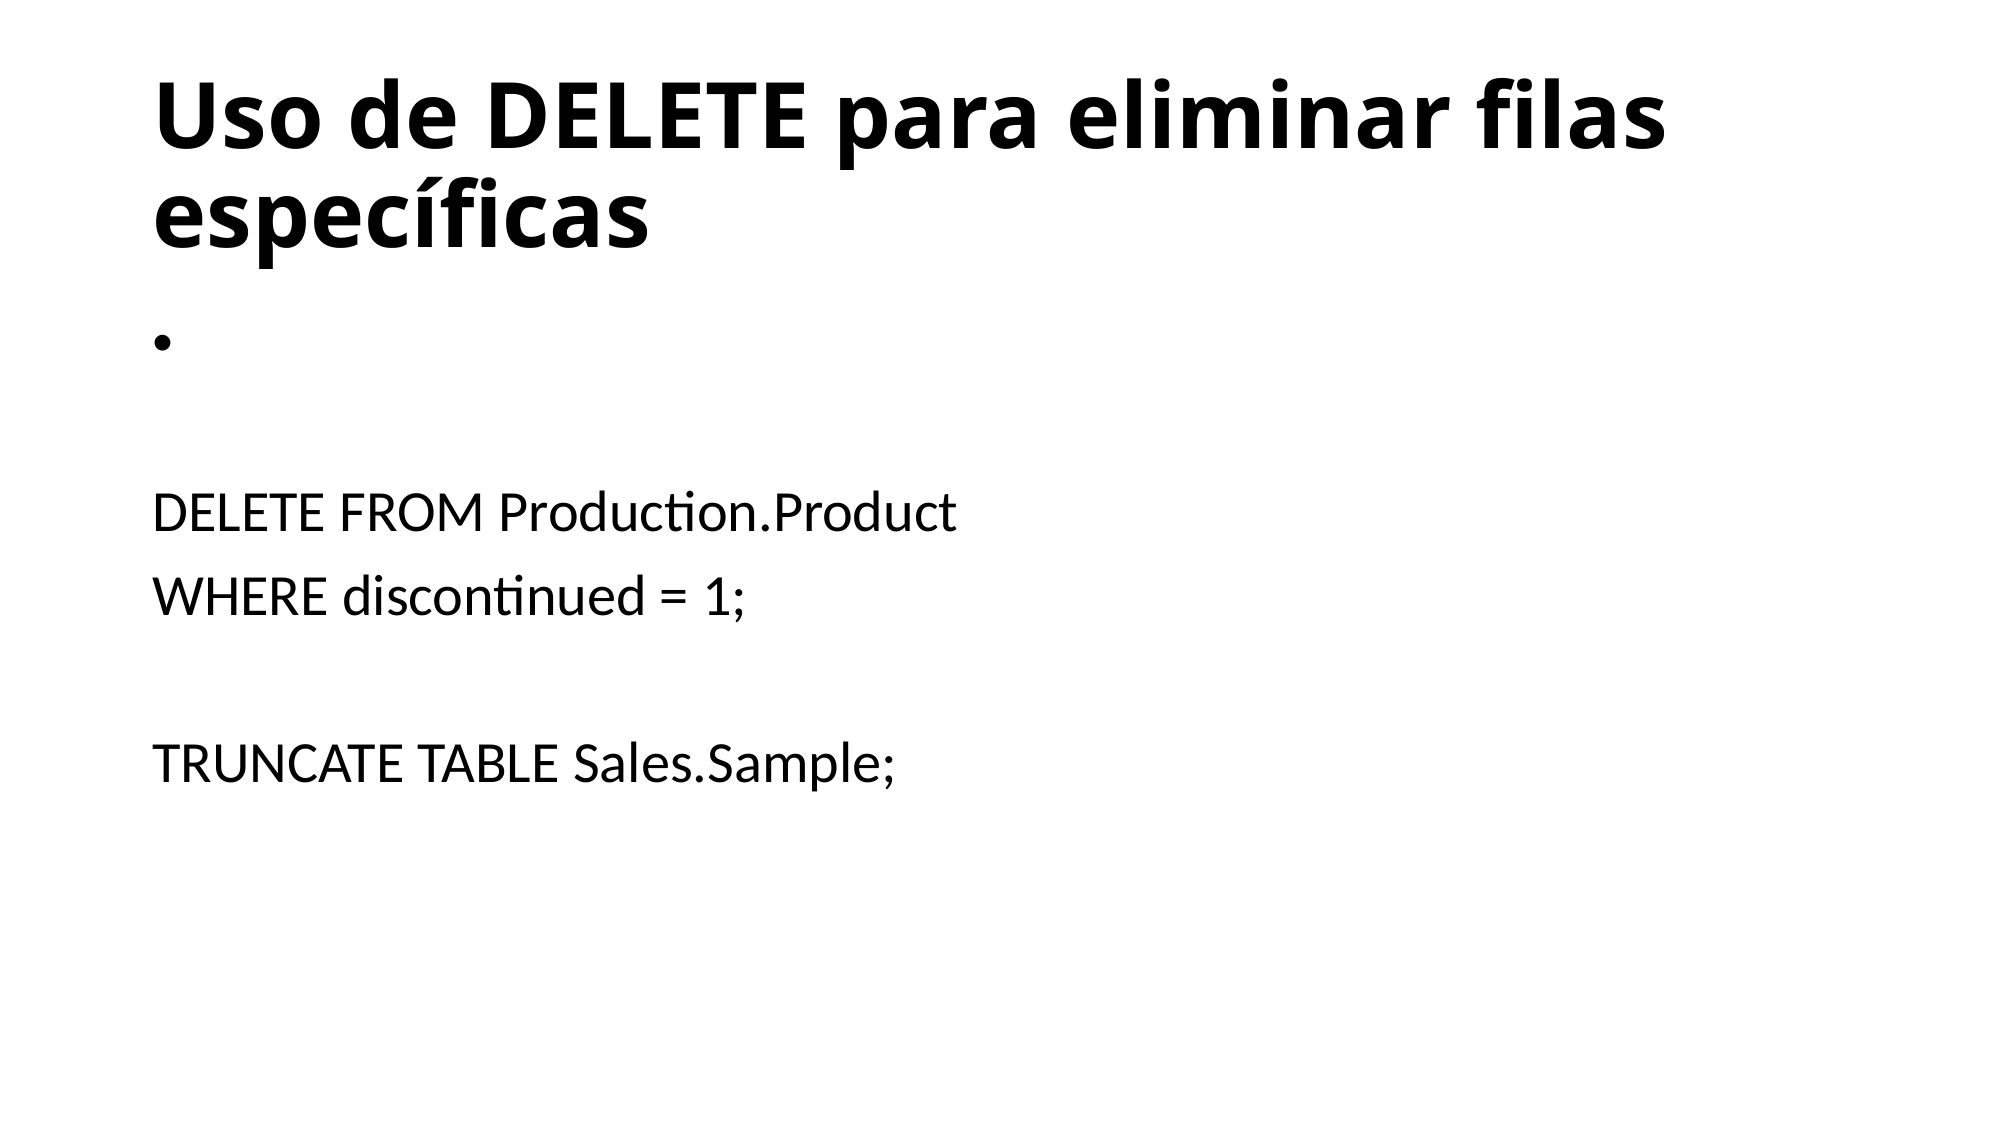

# Uso de DELETE para eliminar filas específicas
DELETE FROM Production.Product
WHERE discontinued = 1;
TRUNCATE TABLE Sales.Sample;